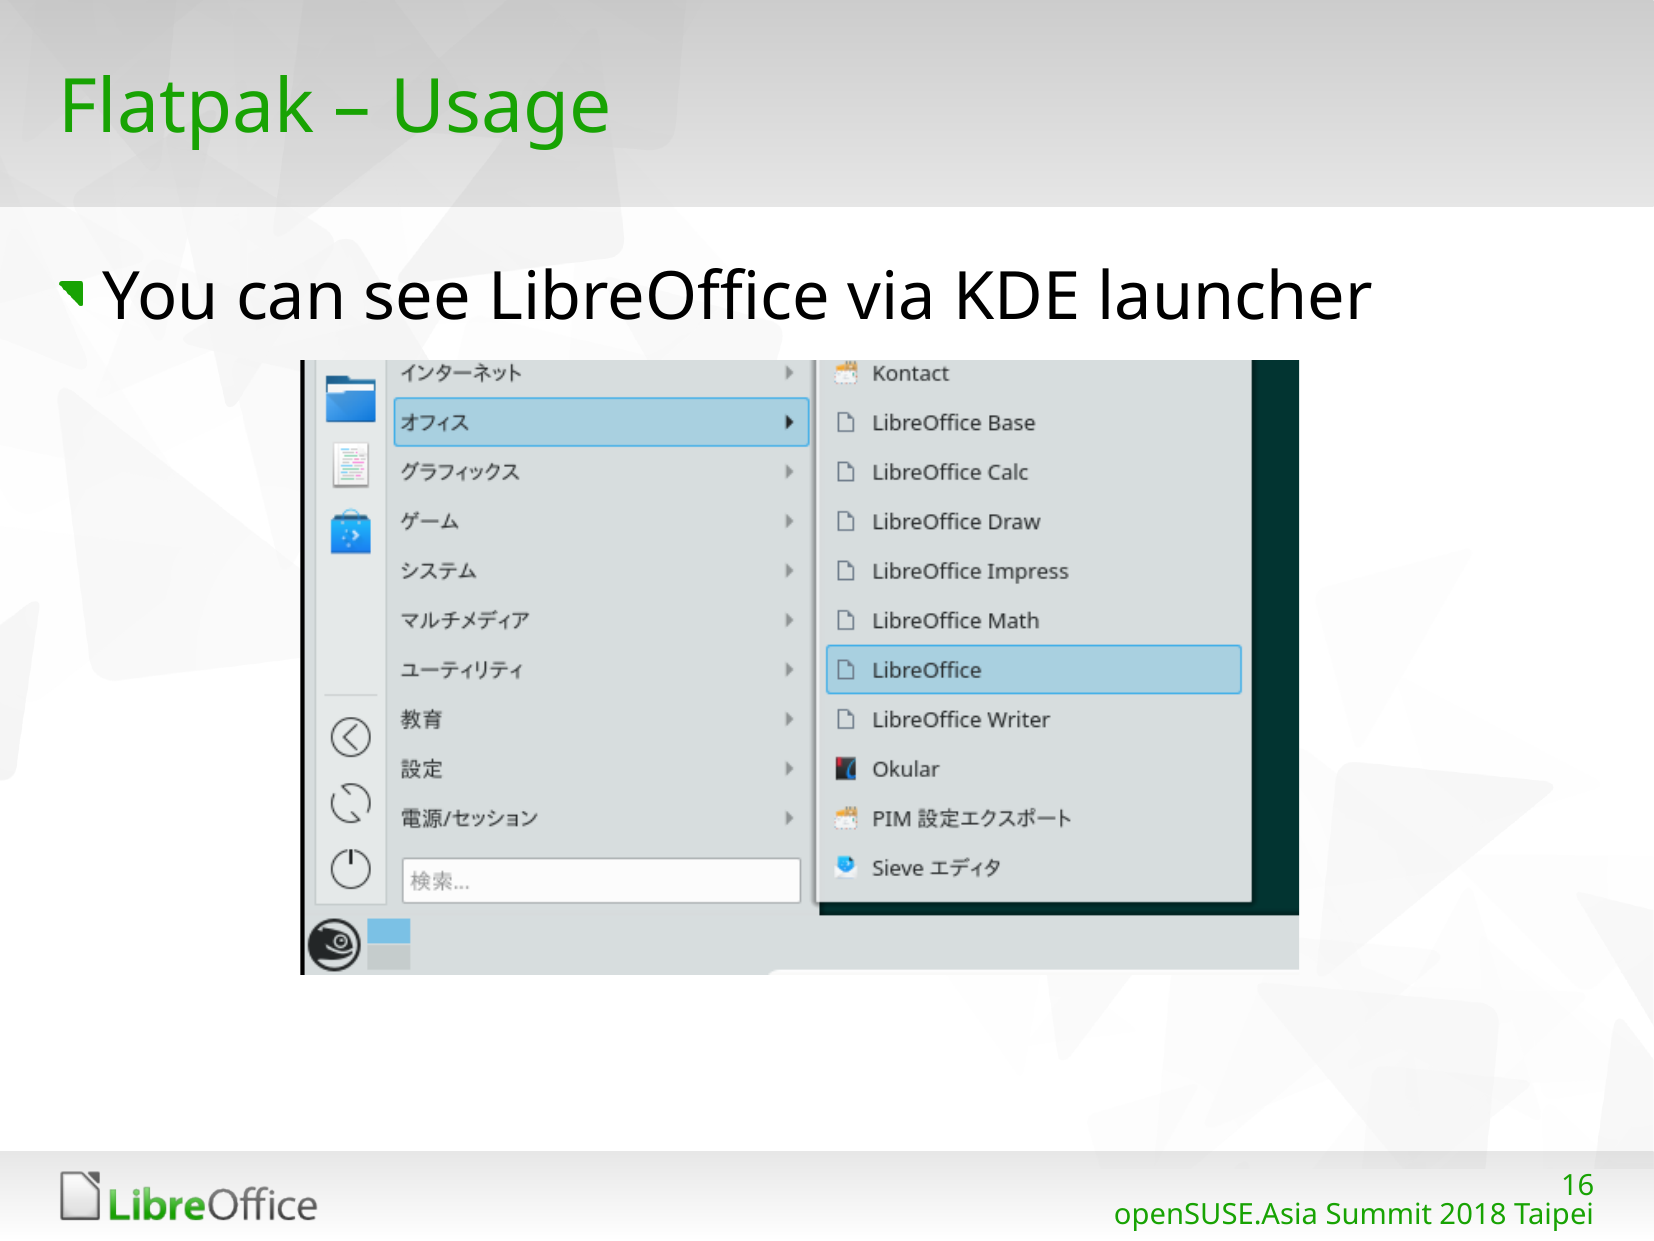

# Flatpak – Usage
You can see LibreOffice via KDE launcher
16
openSUSE.Asia Summit 2018 Taipei